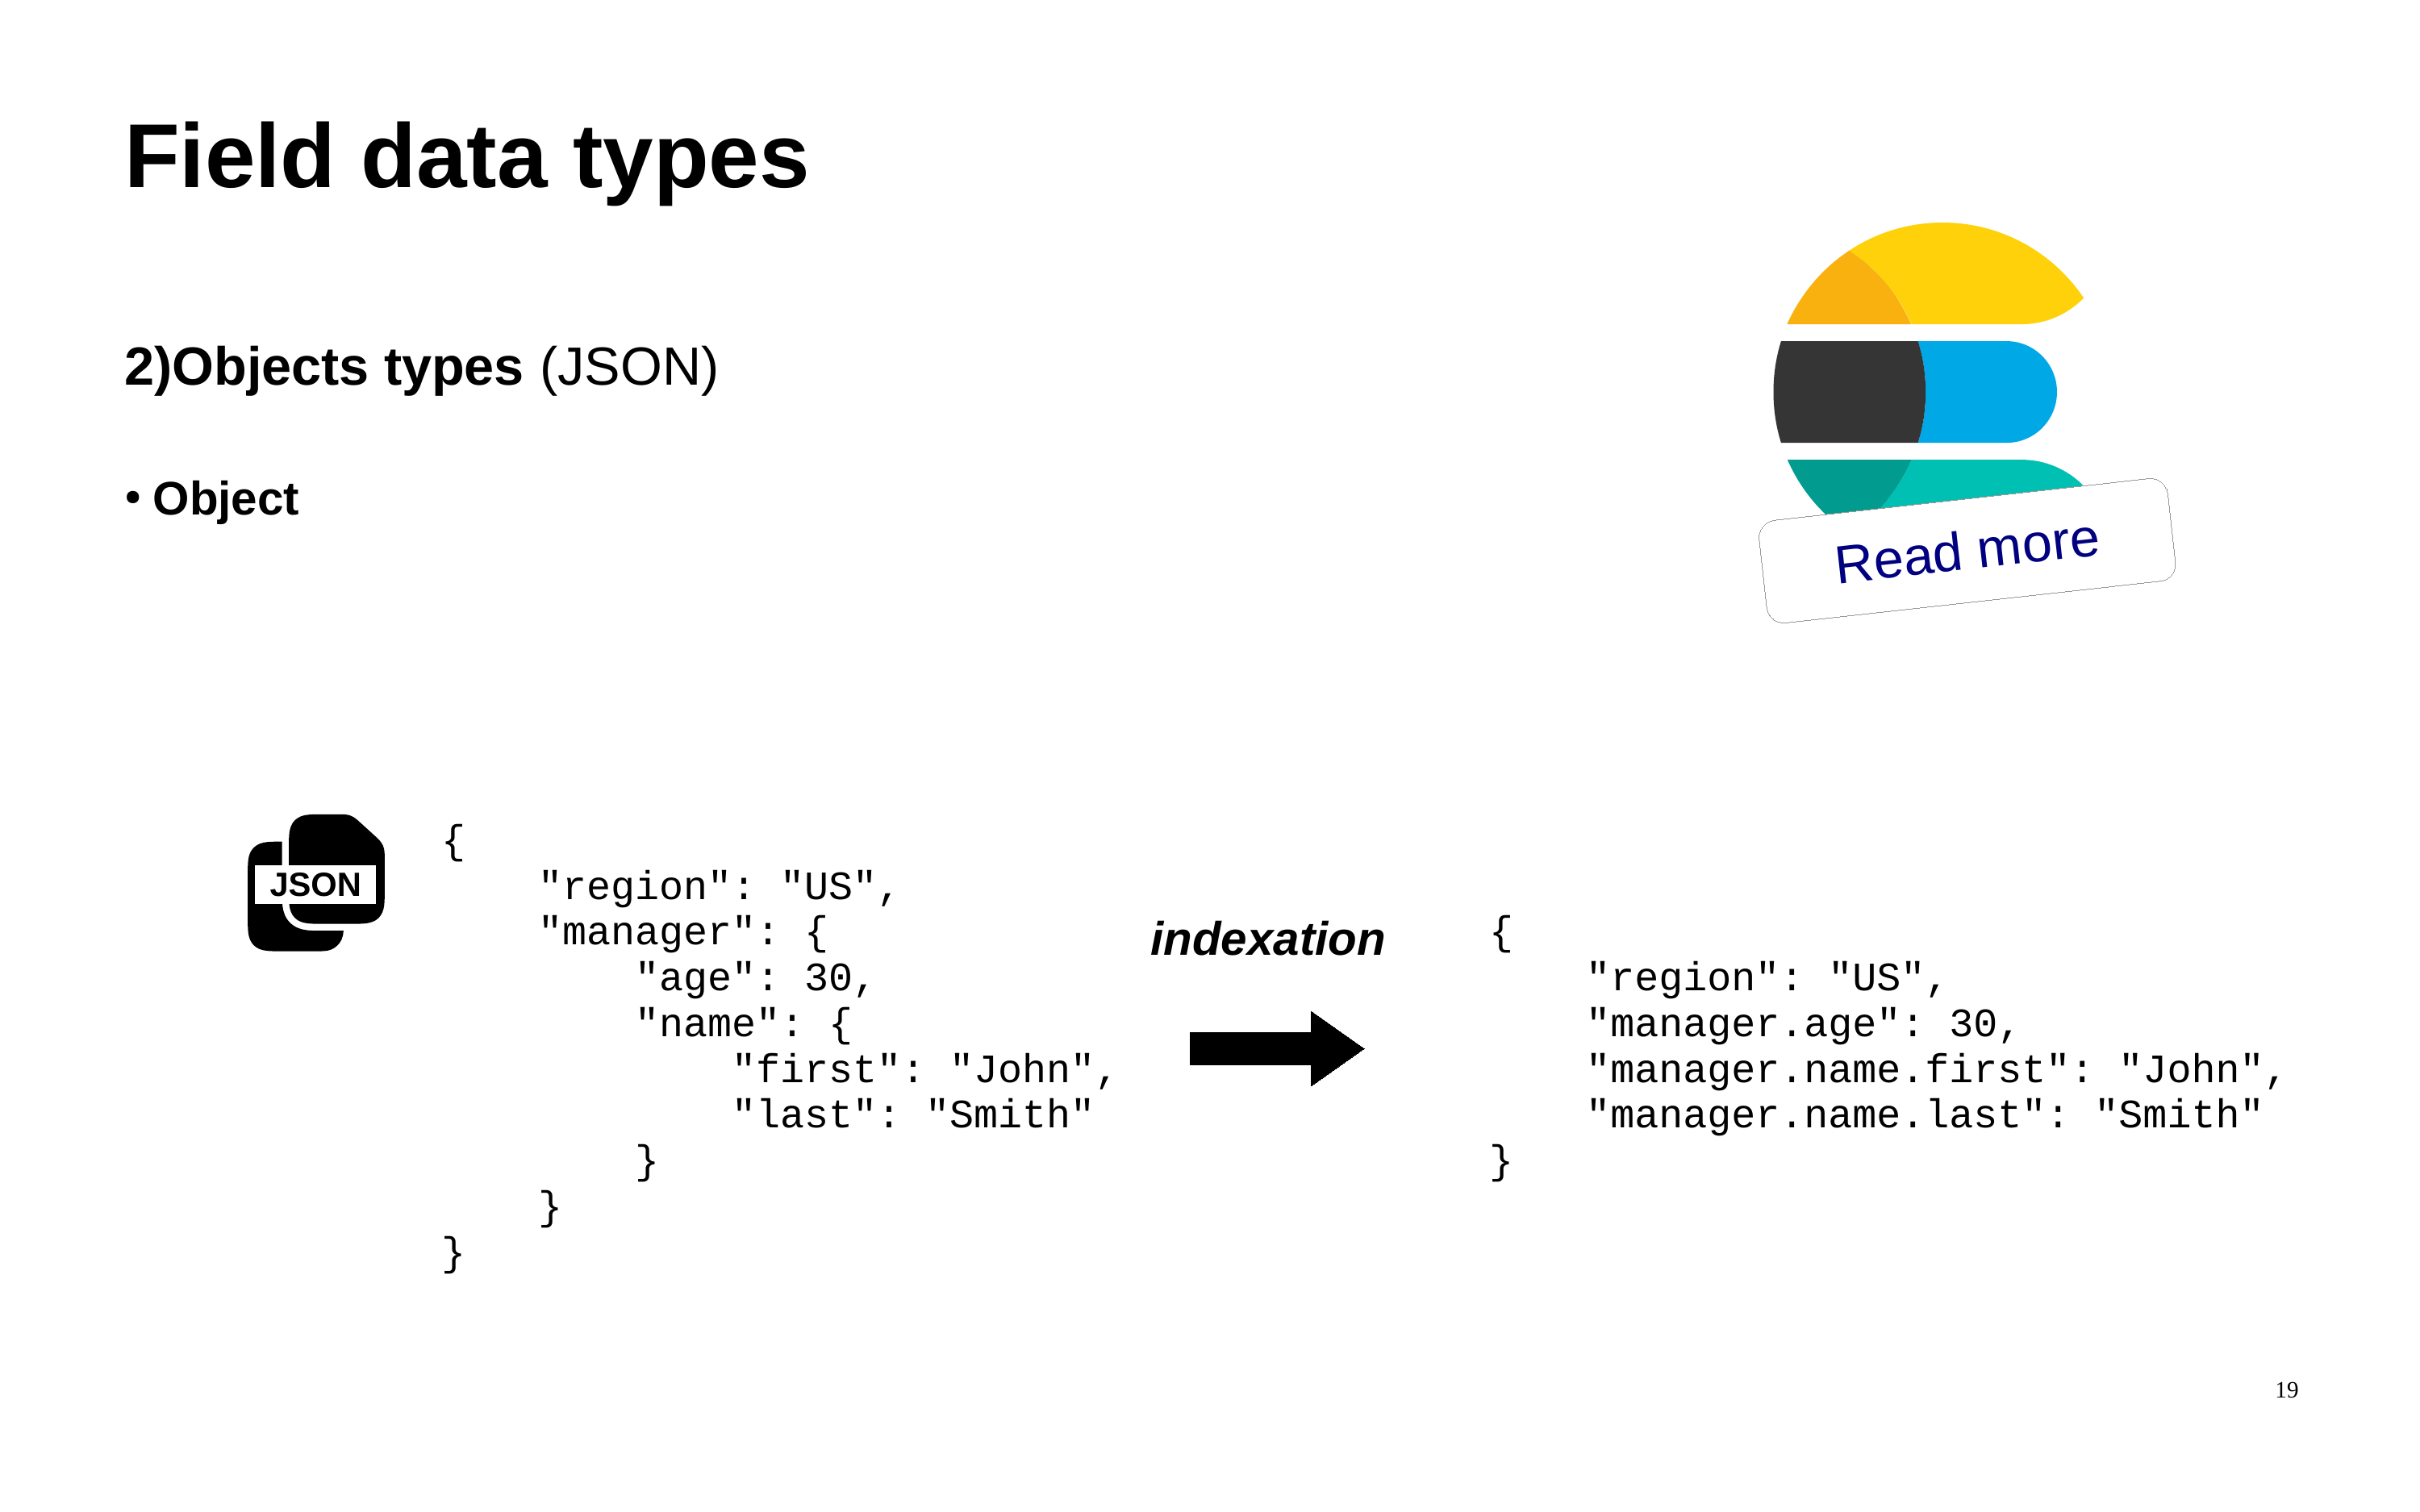

Field data types
Objects types (JSON)
Object
Read more
{
 "region": "US",
 "manager": {
 "age": 30,
 "name": {
 "first": "John",
 "last": "Smith"
 }
 }
}
JSON
indexation
{
 "region": "US",
 "manager.age": 30,
 "manager.name.first": "John",
 "manager.name.last": "Smith"
}
19